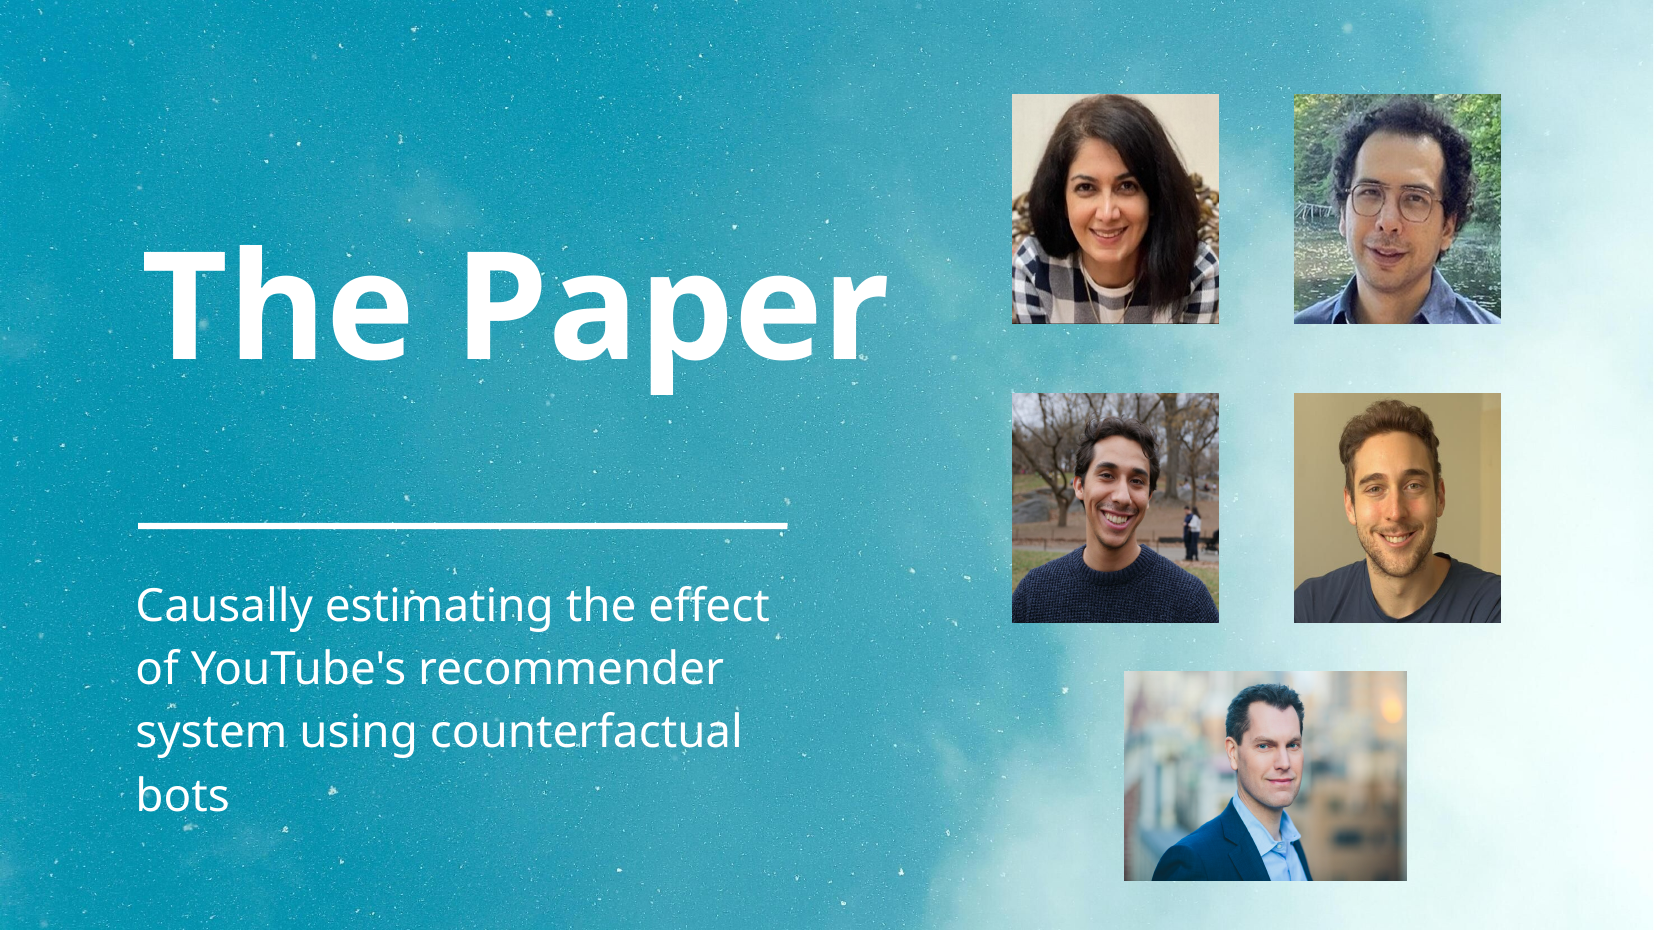

# The Paper
Causally estimating the effect of YouTube's recommender system using counterfactual bots